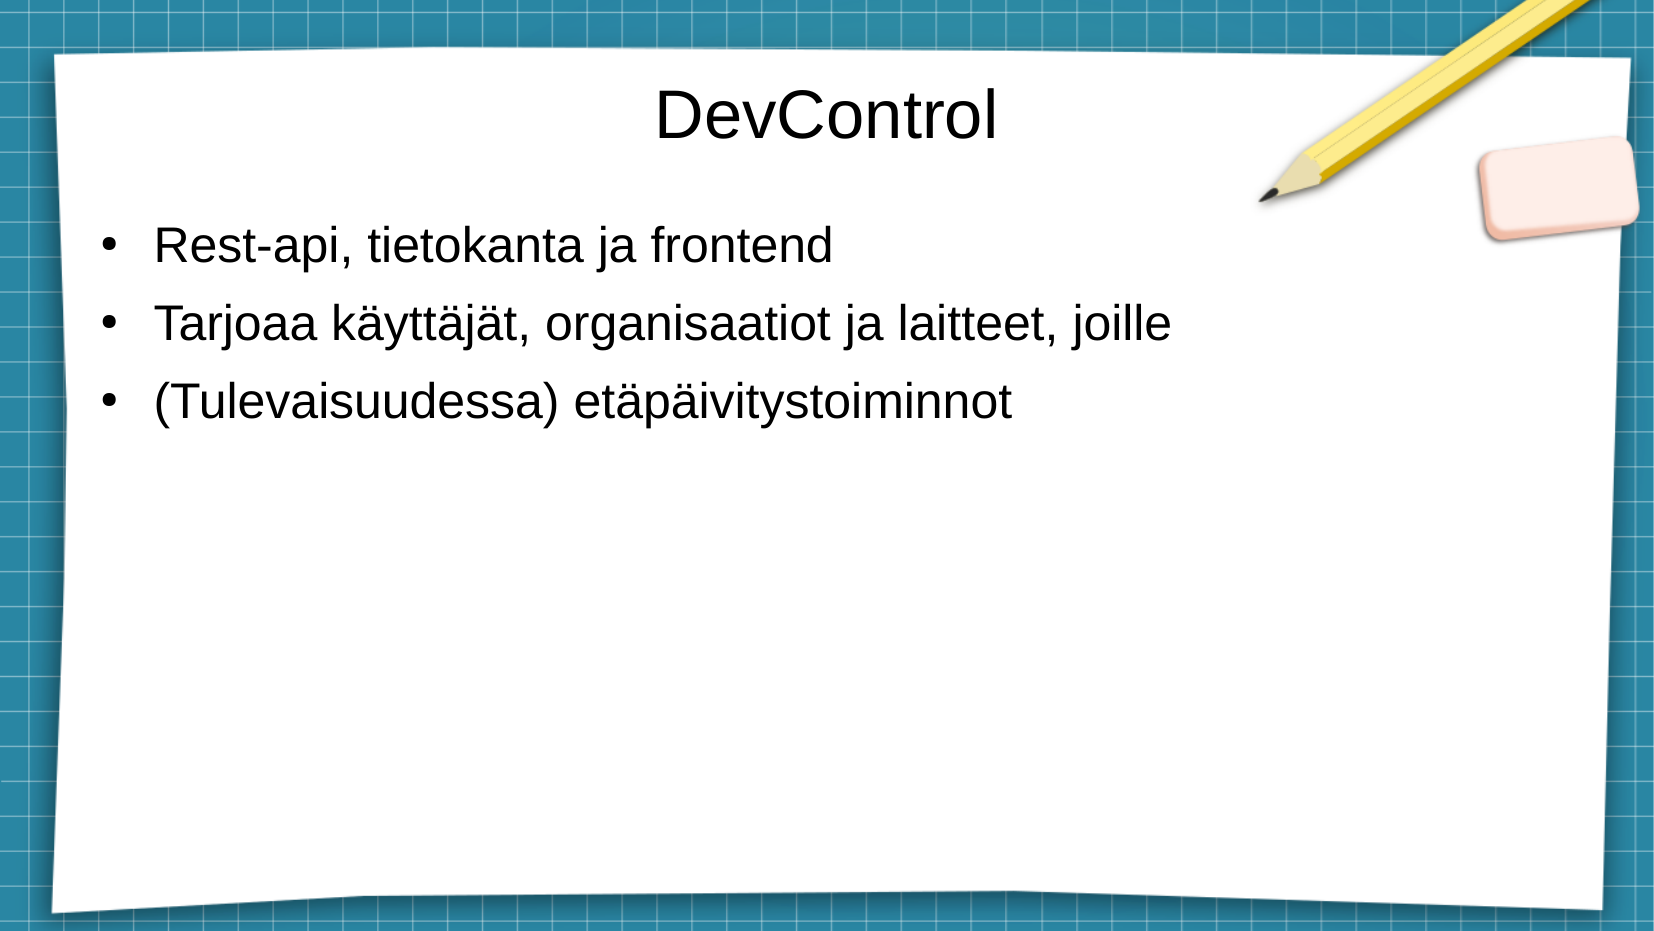

# DevControl
Rest-api, tietokanta ja frontend
Tarjoaa käyttäjät, organisaatiot ja laitteet, joille
(Tulevaisuudessa) etäpäivitystoiminnot